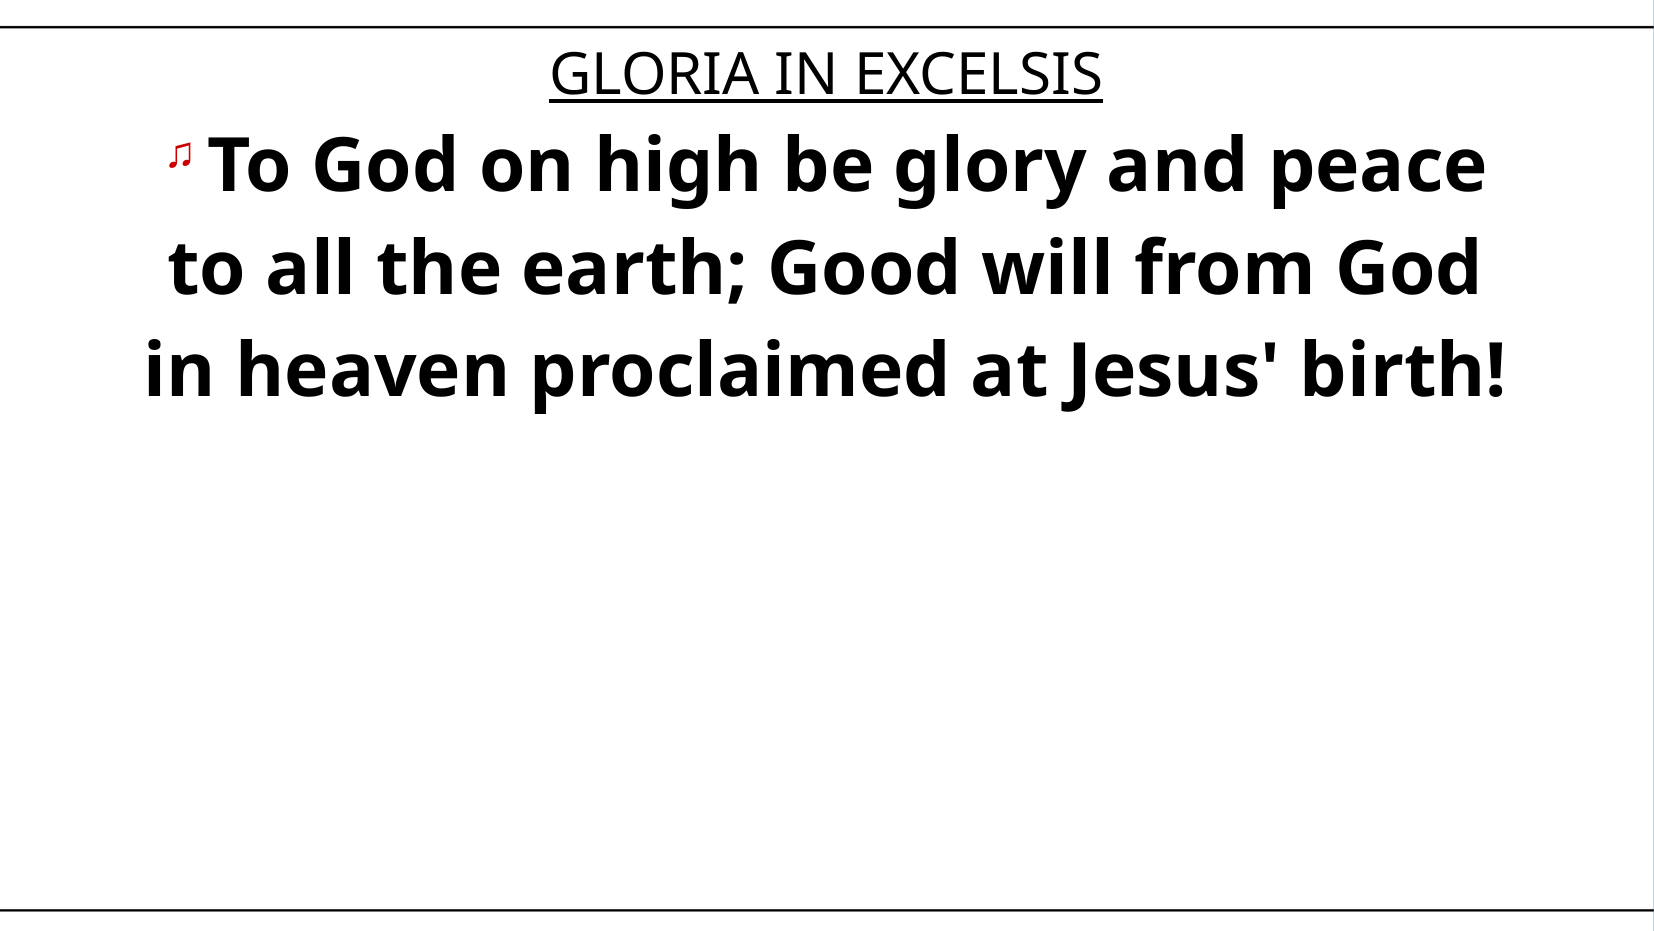

GLORIA IN EXCELSIS
♫ To God on high be glory and peace to all the earth; Good will from God in heaven proclaimed at Jesus' birth!